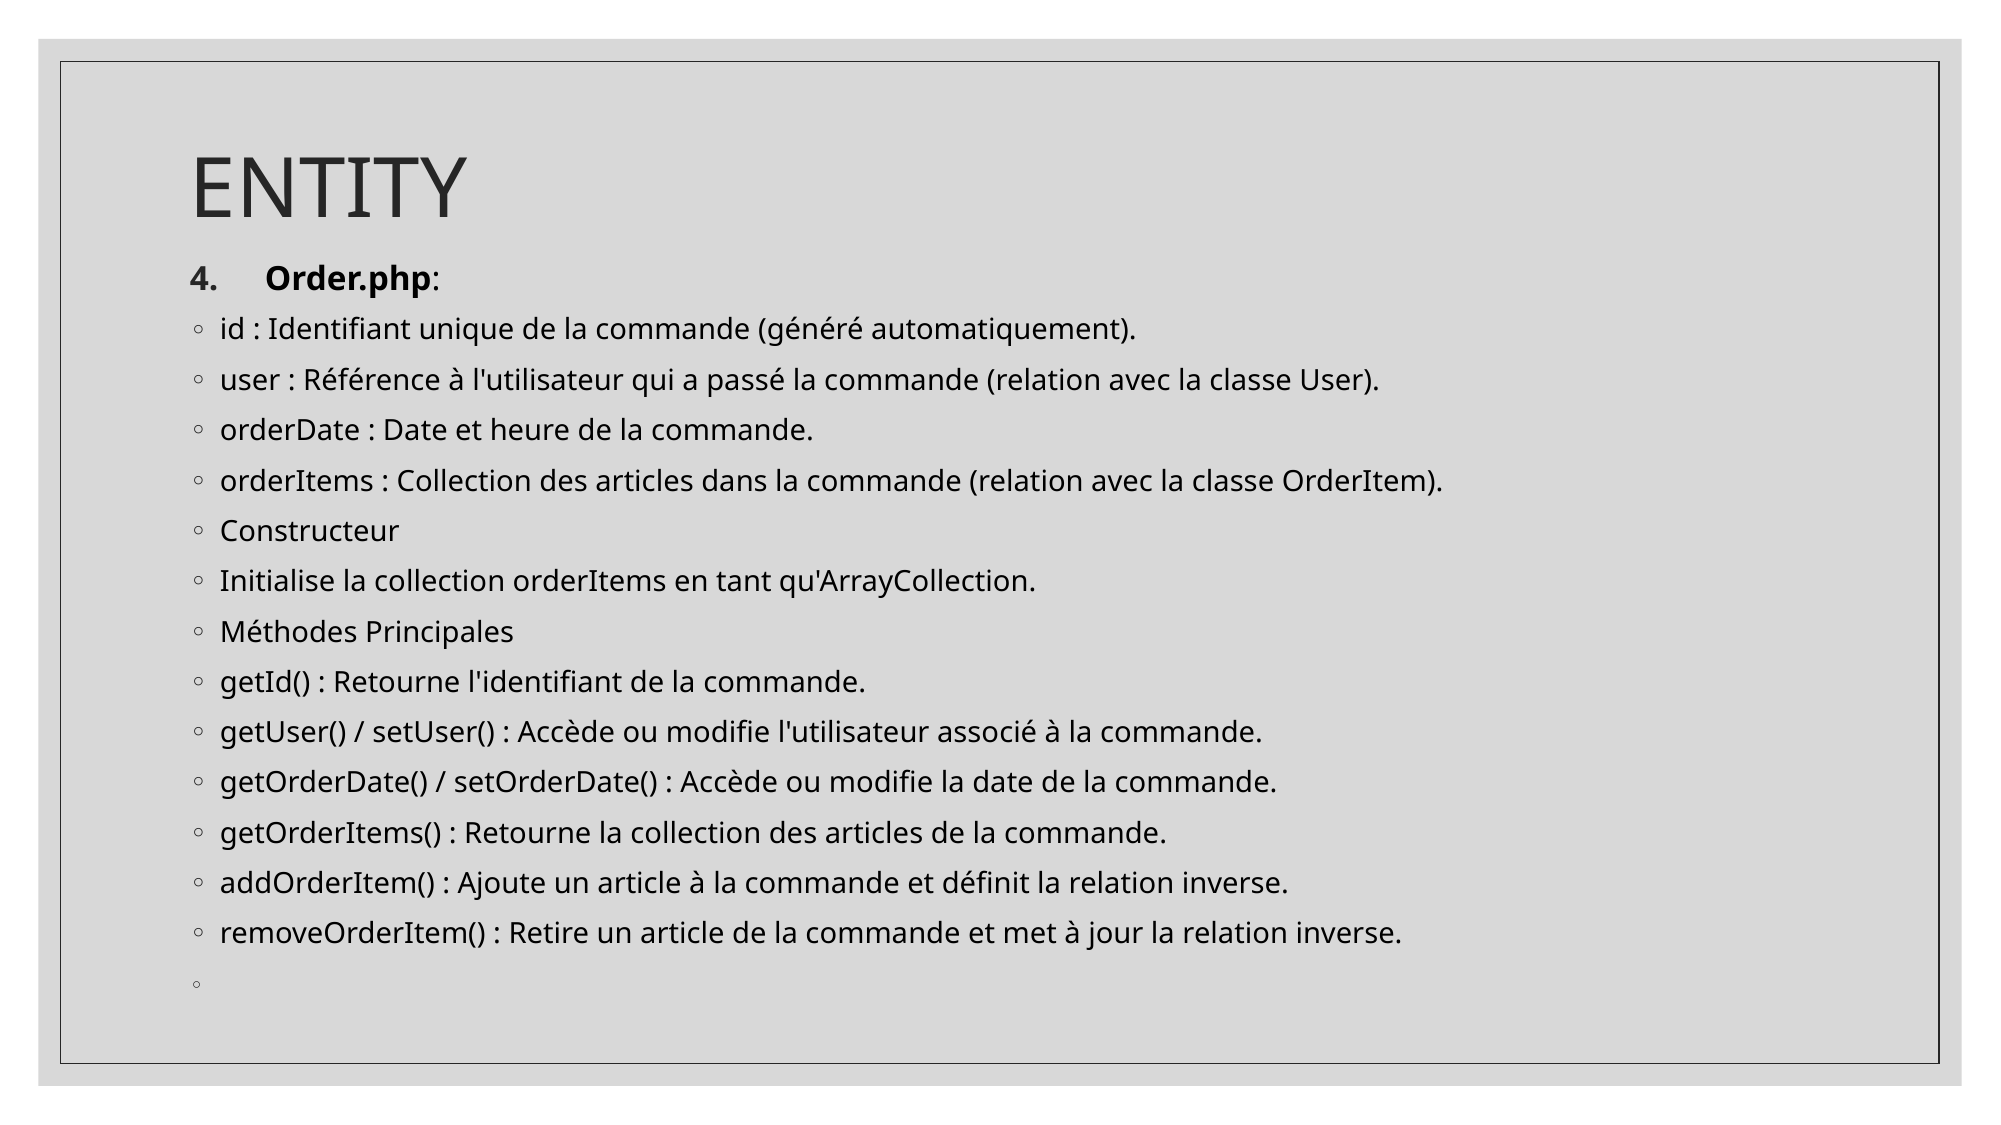

# ENTITY
Order.php:
id : Identifiant unique de la commande (généré automatiquement).
user : Référence à l'utilisateur qui a passé la commande (relation avec la classe User).
orderDate : Date et heure de la commande.
orderItems : Collection des articles dans la commande (relation avec la classe OrderItem).
Constructeur
Initialise la collection orderItems en tant qu'ArrayCollection.
Méthodes Principales
getId() : Retourne l'identifiant de la commande.
getUser() / setUser() : Accède ou modifie l'utilisateur associé à la commande.
getOrderDate() / setOrderDate() : Accède ou modifie la date de la commande.
getOrderItems() : Retourne la collection des articles de la commande.
addOrderItem() : Ajoute un article à la commande et définit la relation inverse.
removeOrderItem() : Retire un article de la commande et met à jour la relation inverse.